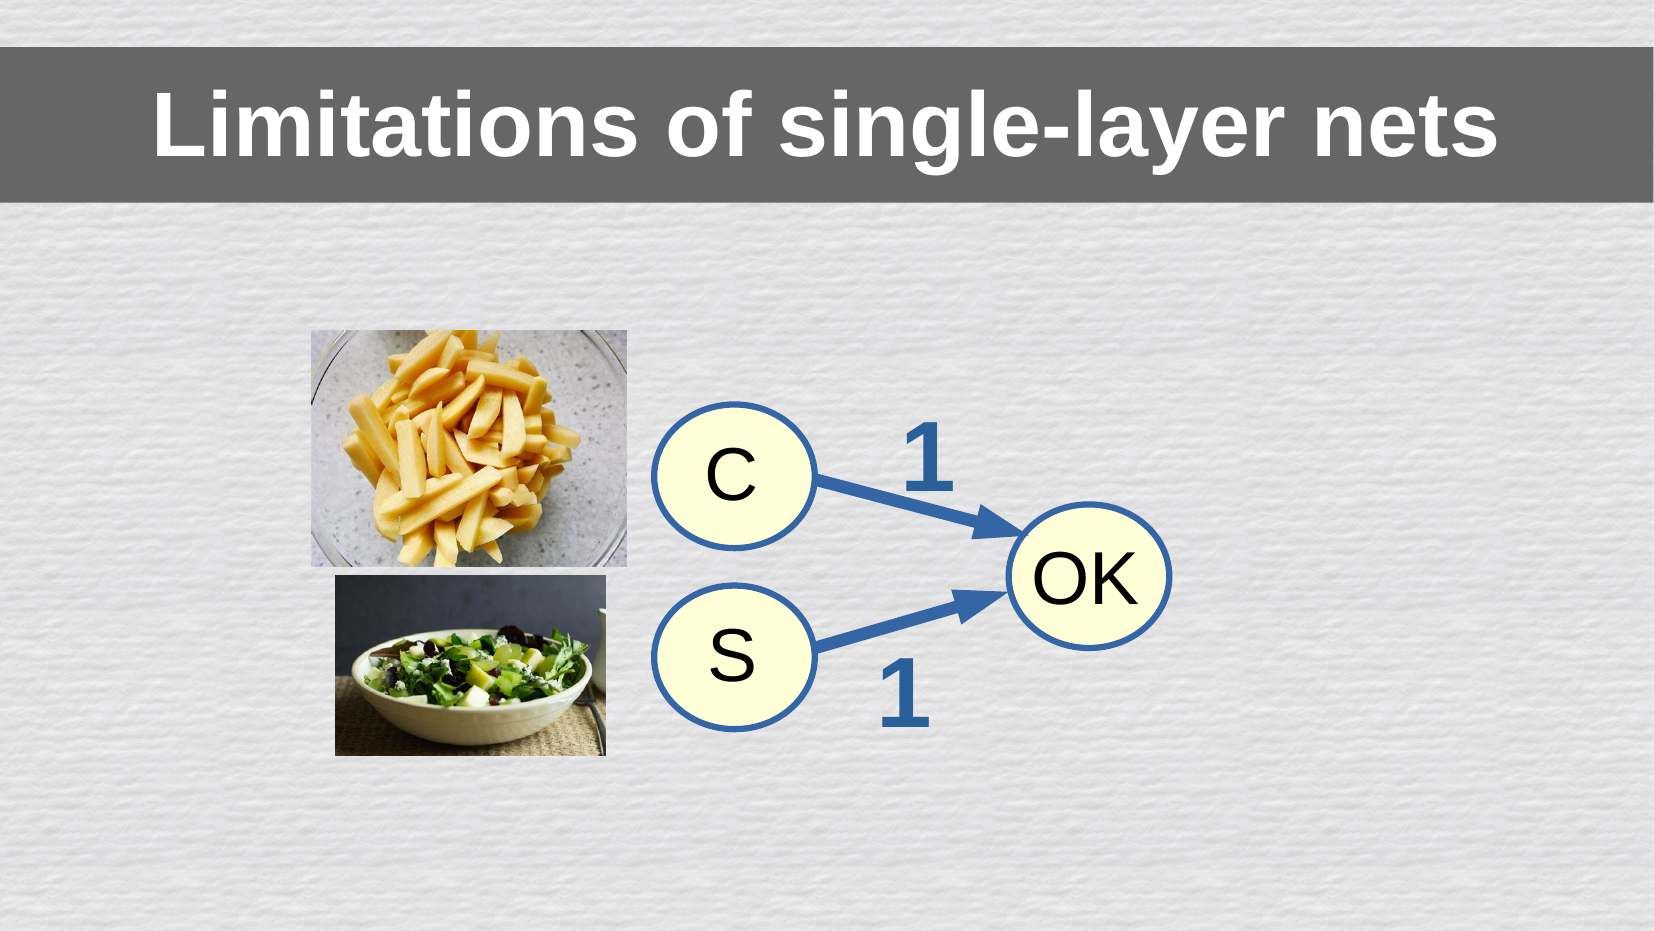

# Limitations of single-layer nets
1
C
OK
S
1
| | | | | |
| --- | --- | --- | --- | --- |
| | | | | |
| | | | | |
| | | | | |
| | | | | |